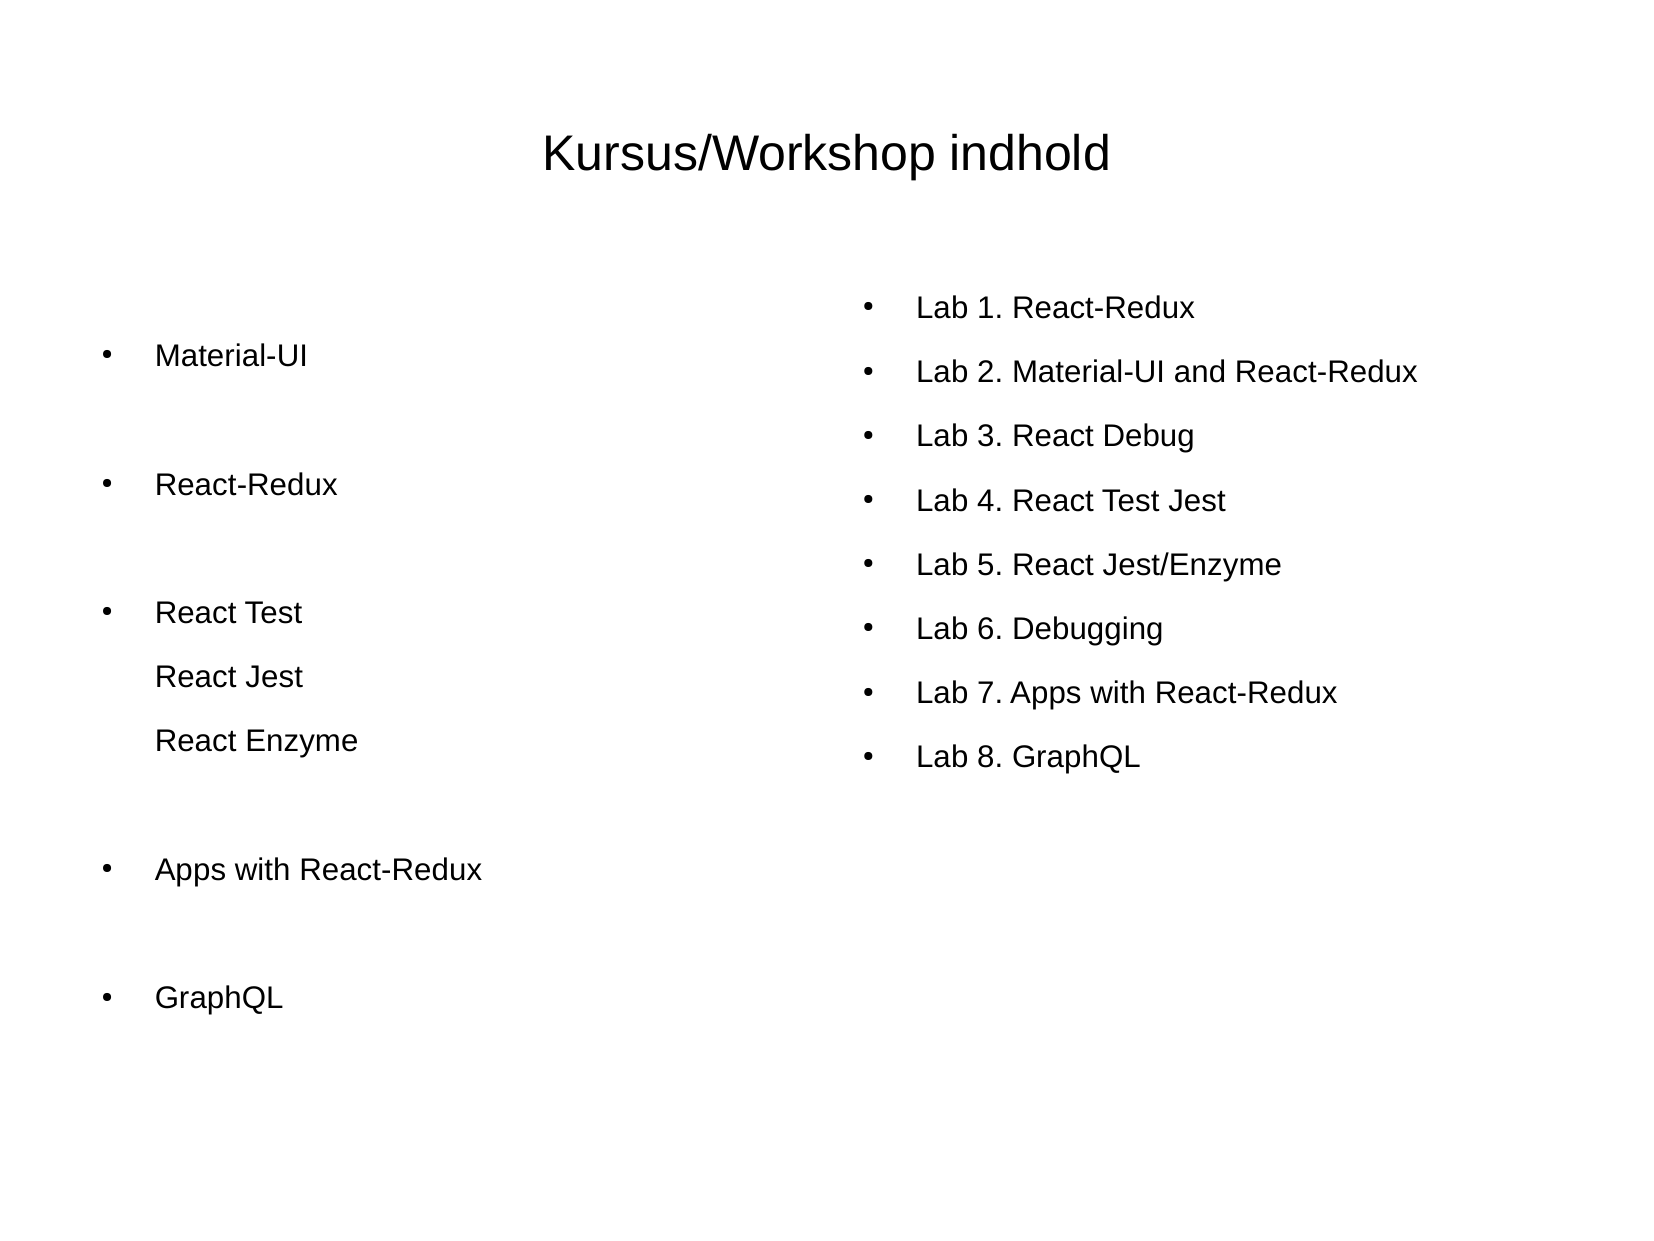

# Kursus/Workshop indhold
Material-UI
React-Redux
React Test
React Jest
React Enzyme
Apps with React-Redux
GraphQL
Lab 1. React-Redux
Lab 2. Material-UI and React-Redux
Lab 3. React Debug
Lab 4. React Test Jest
Lab 5. React Jest/Enzyme
Lab 6. Debugging
Lab 7. Apps with React-Redux
Lab 8. GraphQL